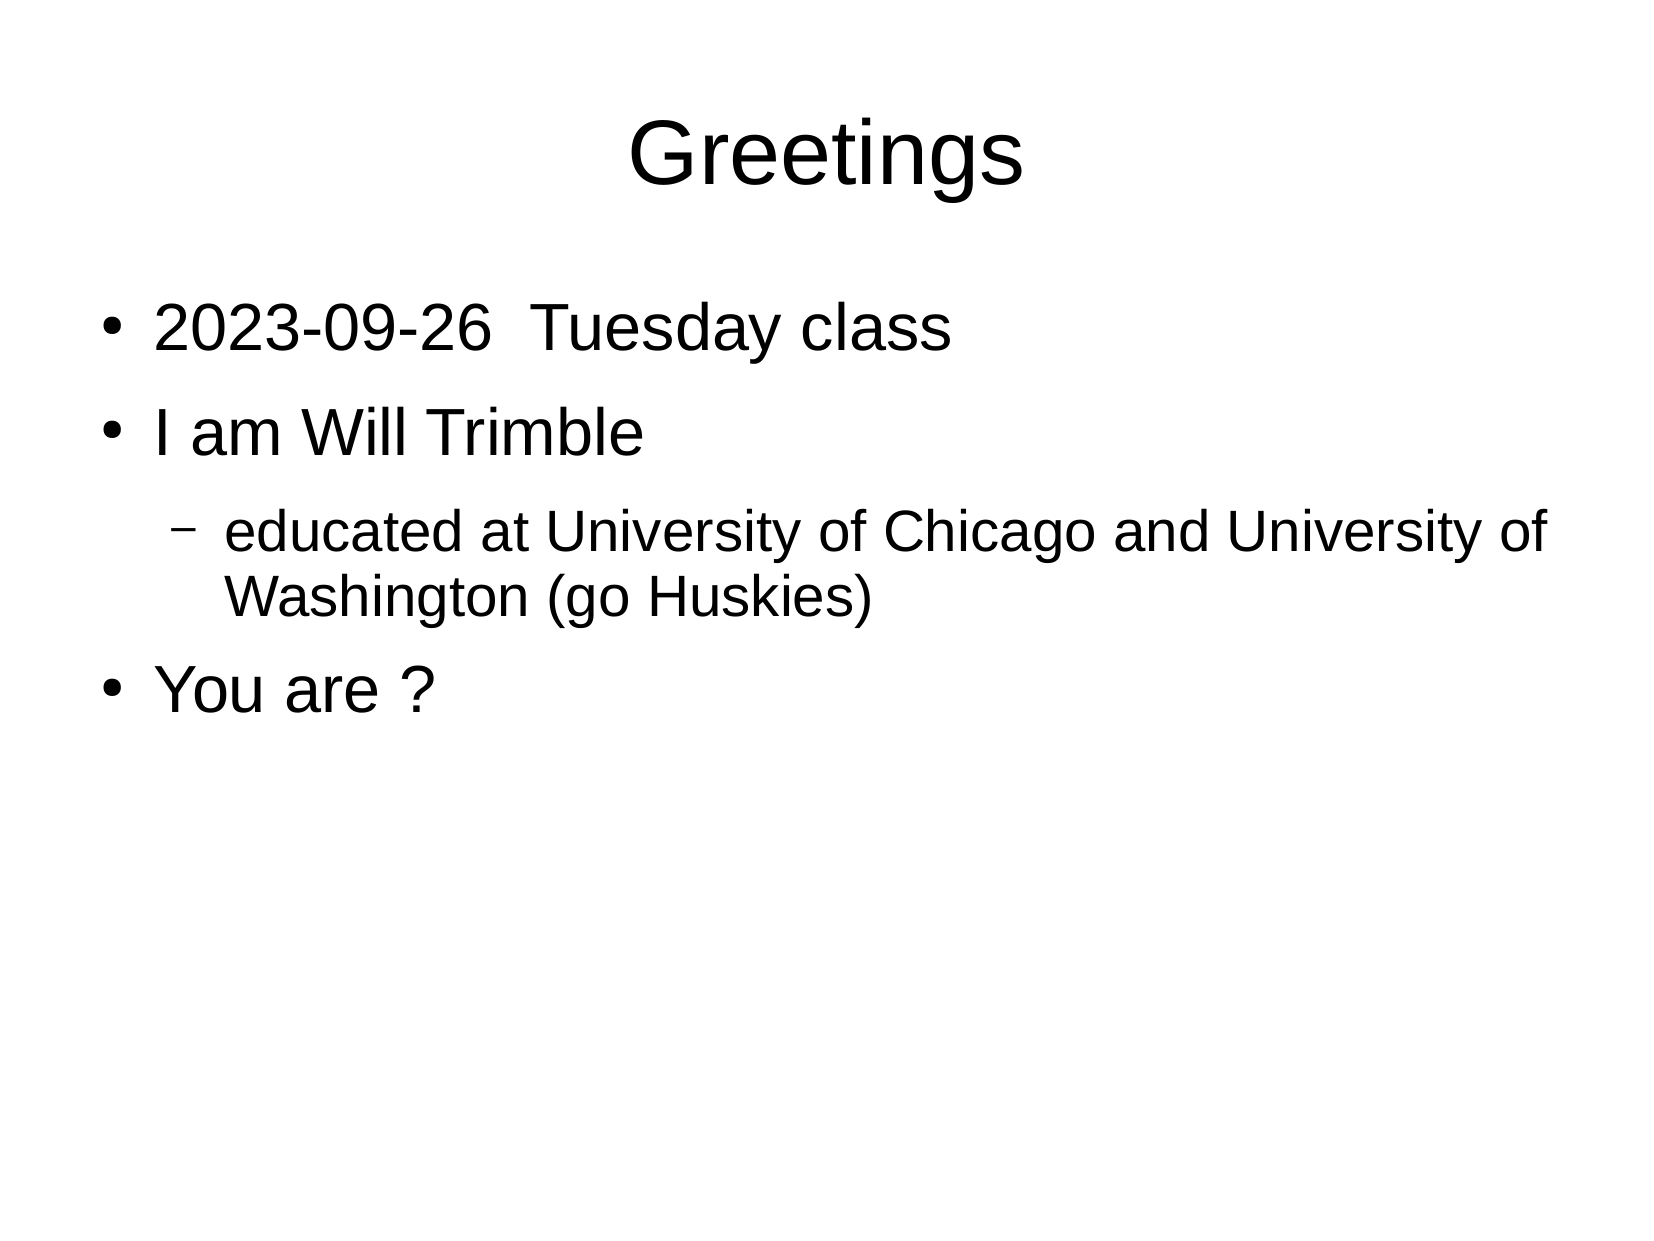

# Greetings
2023-09-26 Tuesday class
I am Will Trimble
educated at University of Chicago and University of Washington (go Huskies)
You are ?